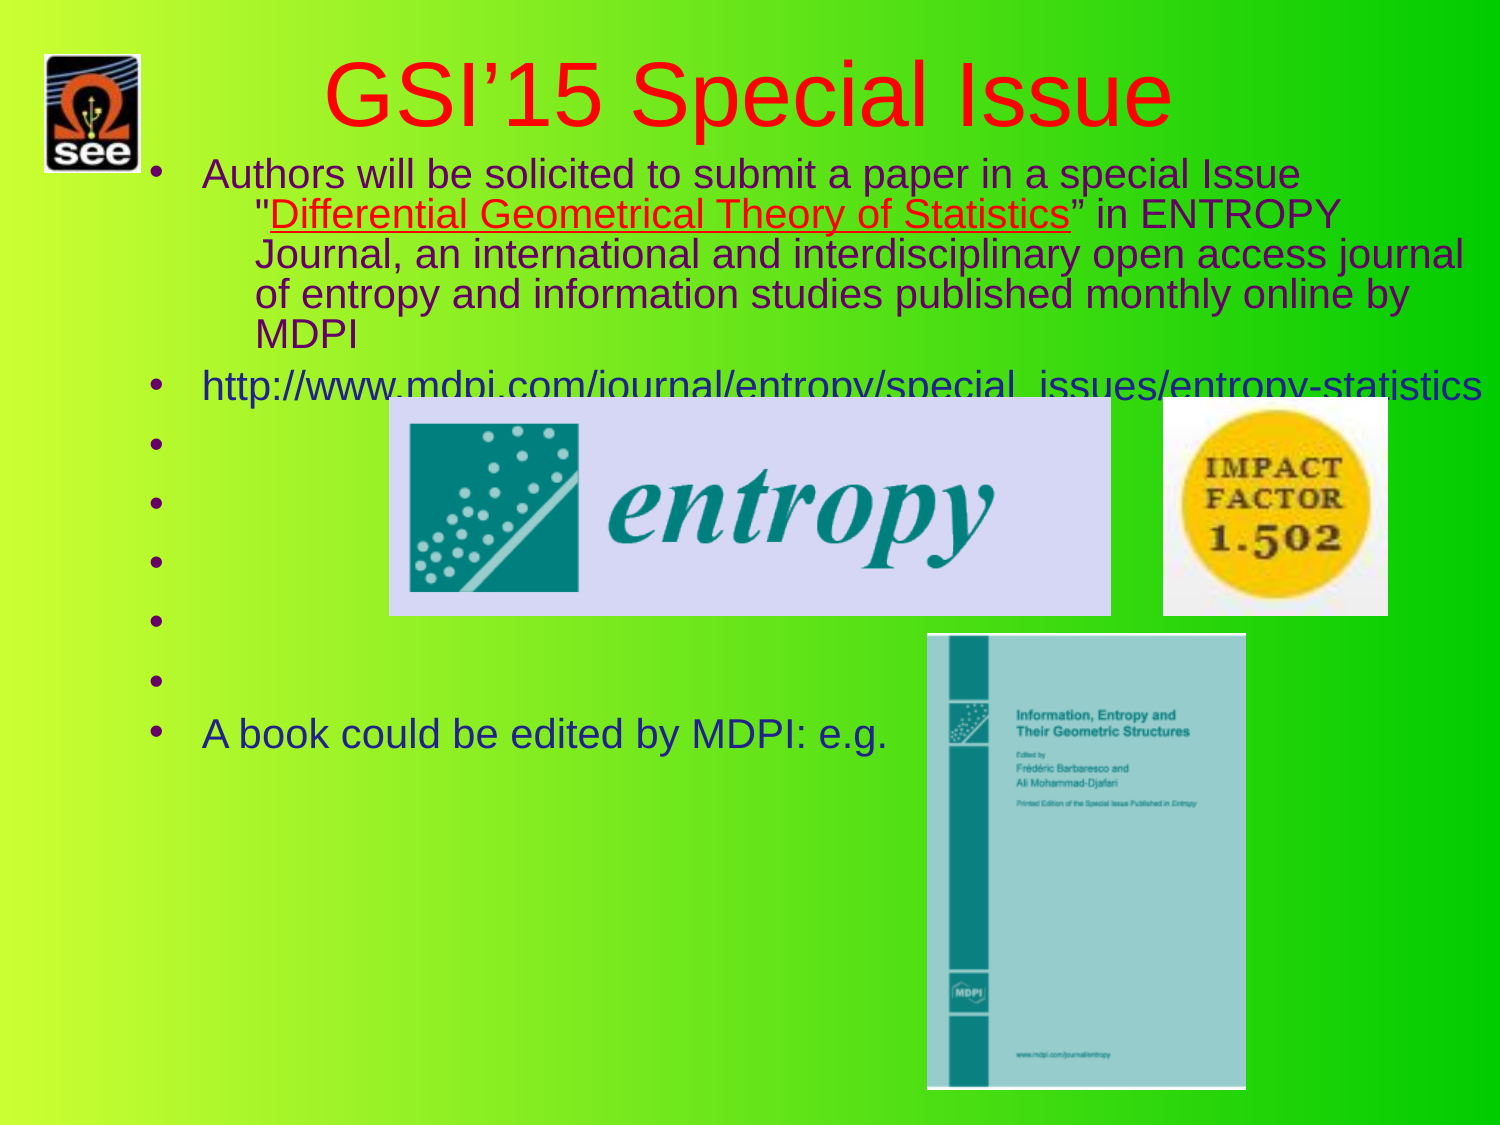

GSI’15 Special Issue
Authors will be solicited to submit a paper in a special Issue "Differential Geometrical Theory of Statistics” in ENTROPY Journal, an international and interdisciplinary open access journal of entropy and information studies published monthly online by MDPI
http://www.mdpi.com/journal/entropy/special_issues/entropy-statistics
A book could be edited by MDPI: e.g.